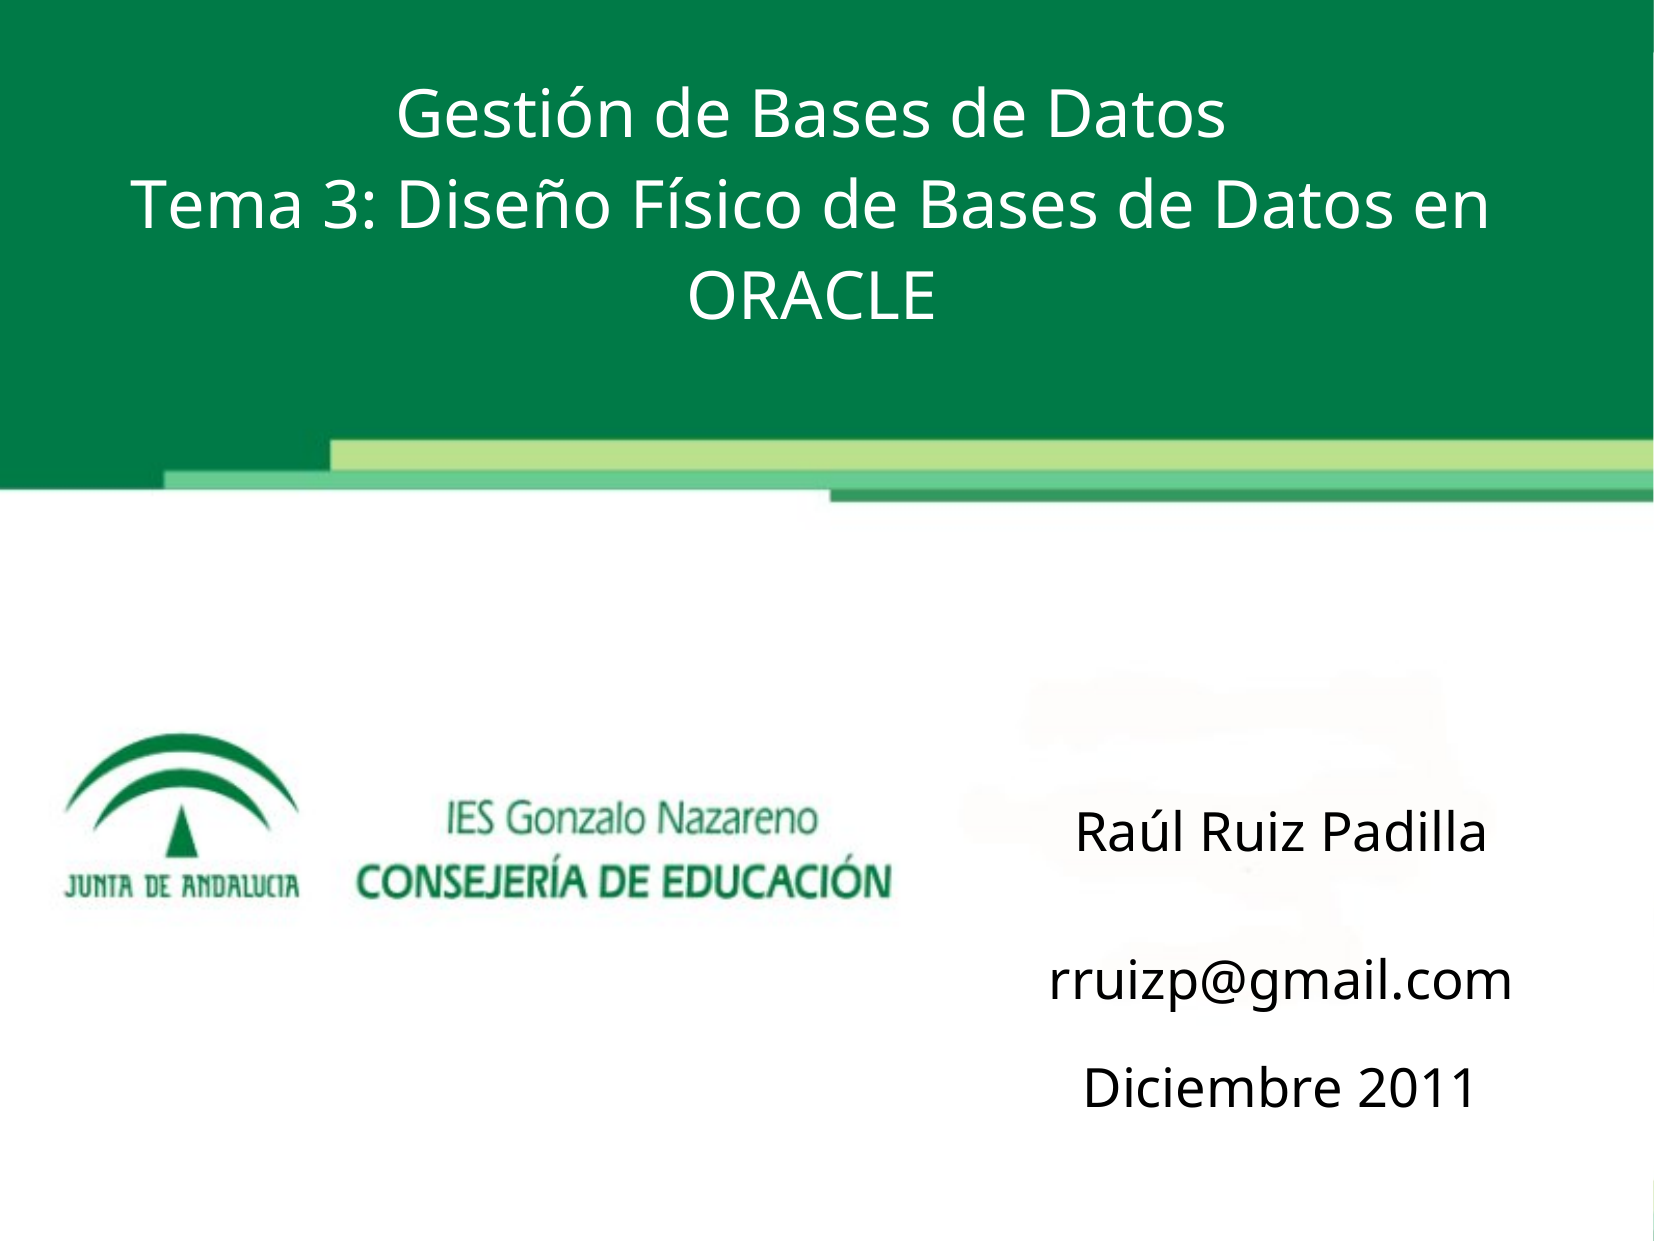

Gestión de Bases de Datos
Tema 3: Diseño Físico de Bases de Datos en ORACLE
Raúl Ruiz Padilla
rruizp@gmail.com
Diciembre 2011